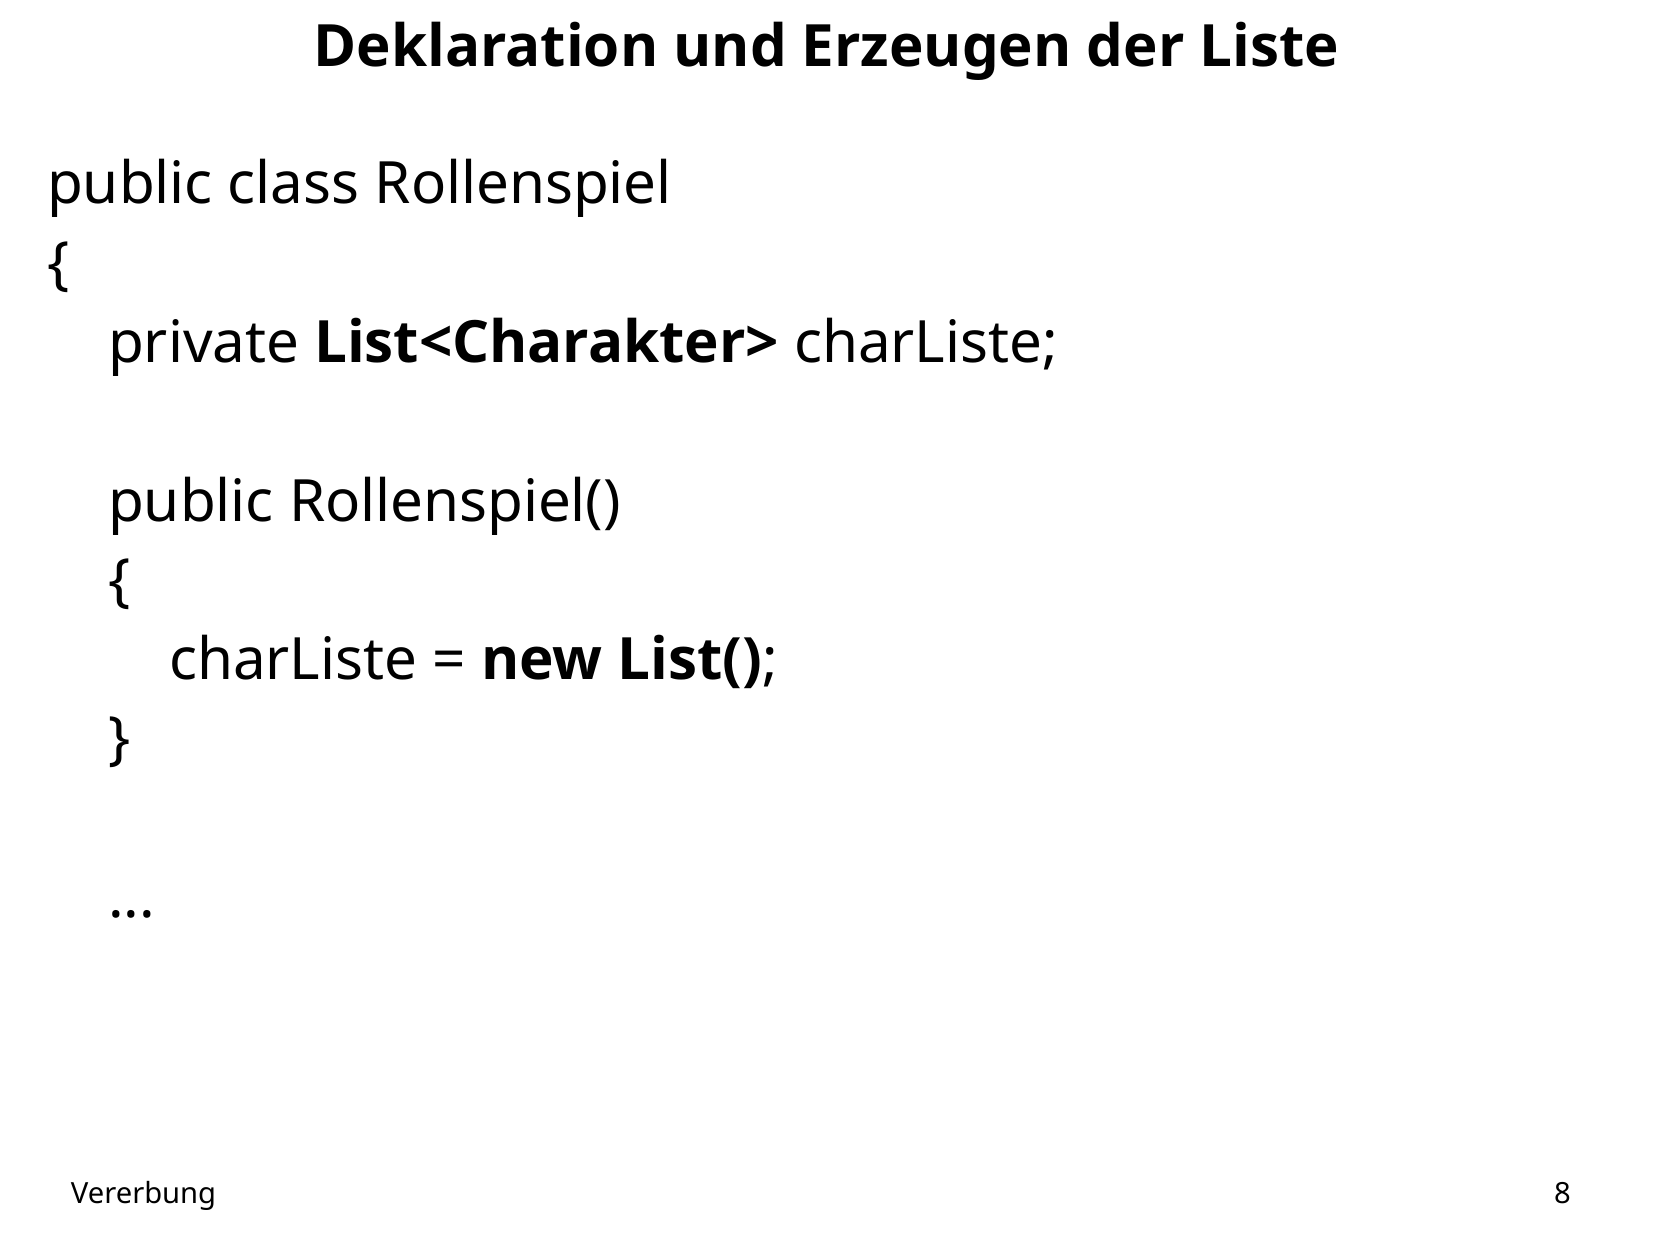

# Deklaration und Erzeugen der Liste
public class Rollenspiel
{
 private List<Charakter> charListe;
 public Rollenspiel()
 {
 charListe = new List();
 }
 ...
Vererbung
8